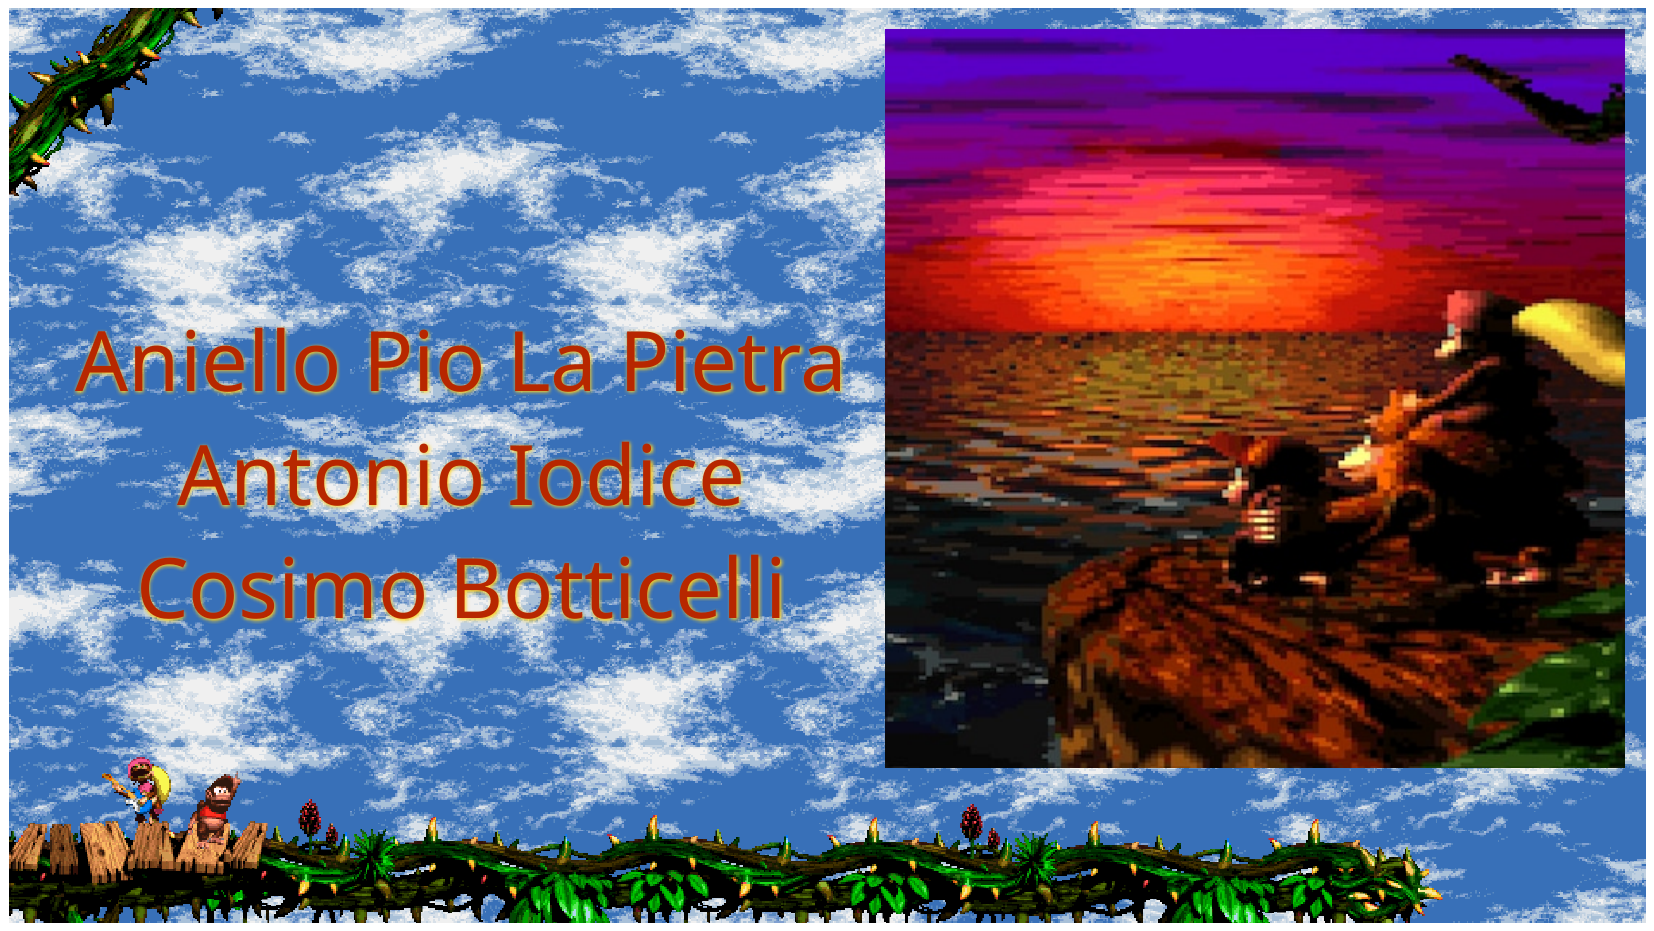

Aniello Pio La Pietra
Antonio Iodice
Cosimo Botticelli